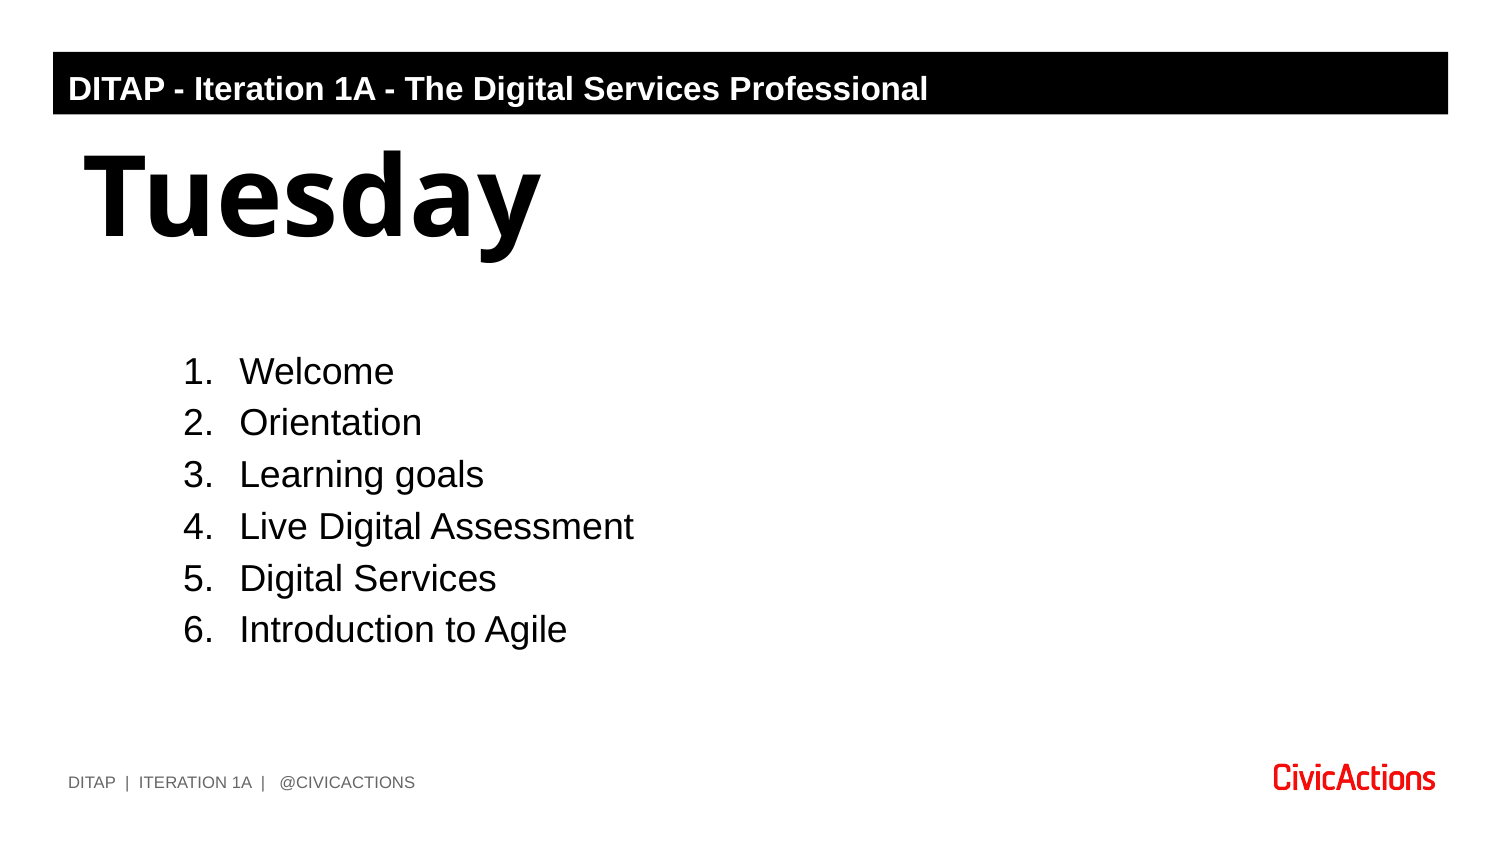

DITAP - Iteration 1A - The Digital Services Professional
Tuesday
# Welcome
Orientation
Learning goals
Live Digital Assessment
Digital Services
Introduction to Agile